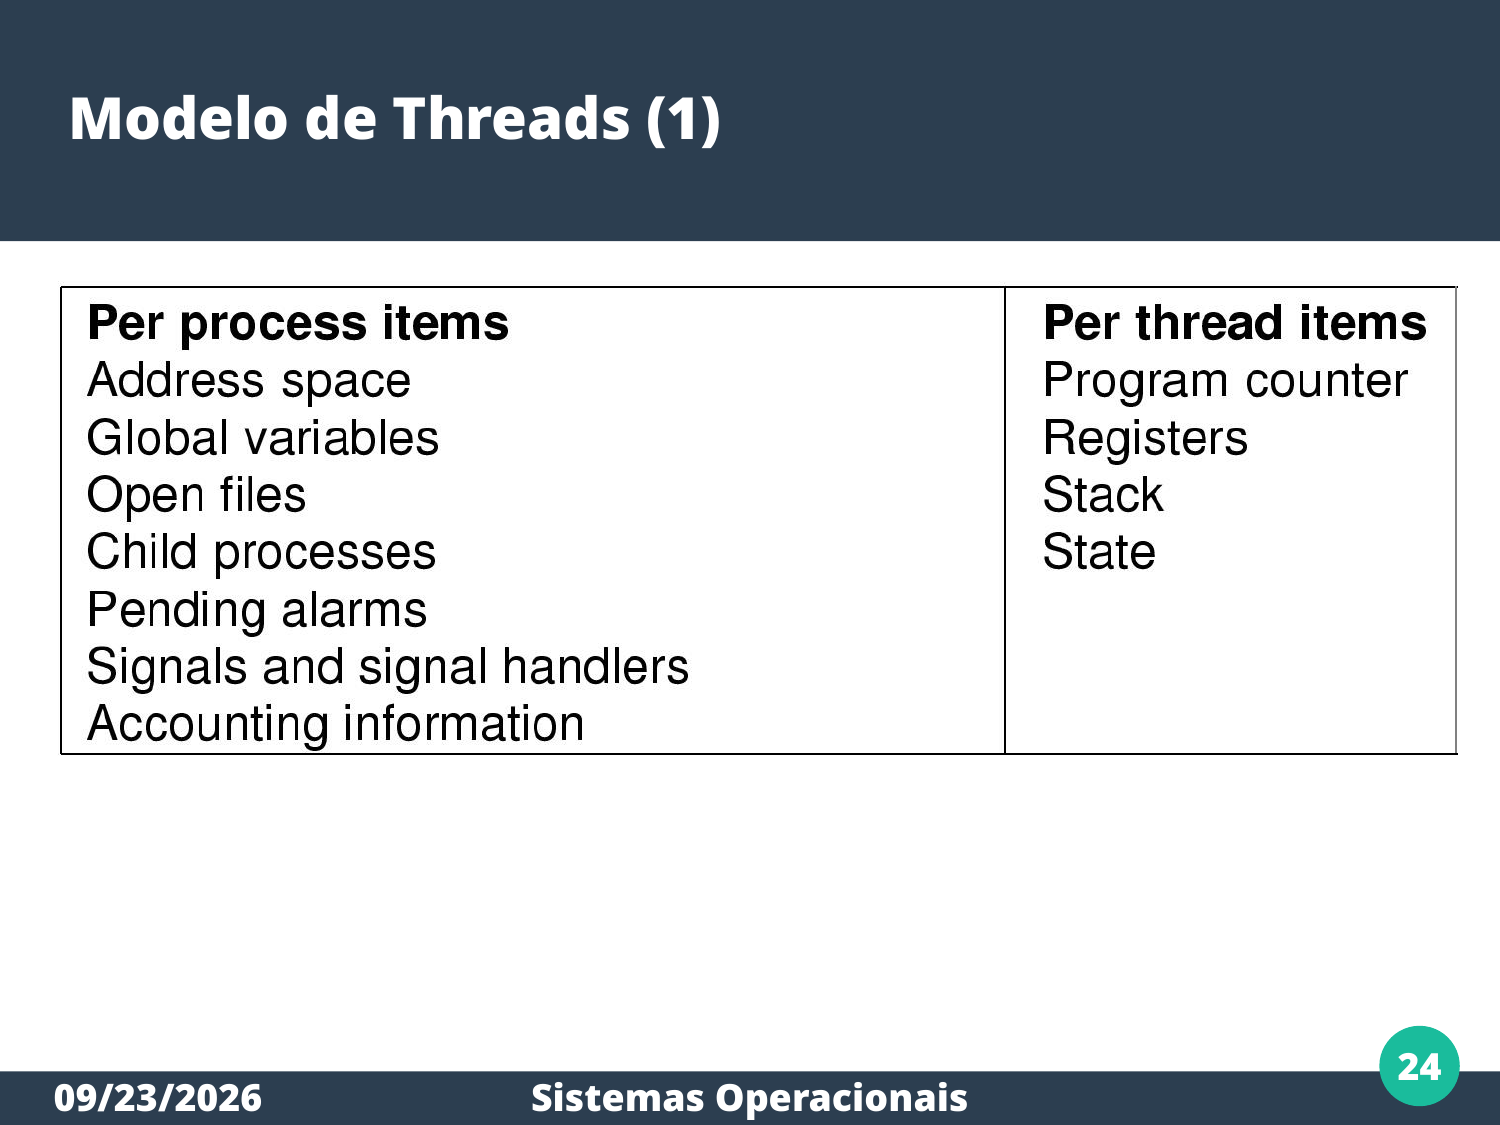

# Modelo de Threads (1)
À esquerda: itens compartilhados
À direita: items privados
24
Sistemas Operacionais